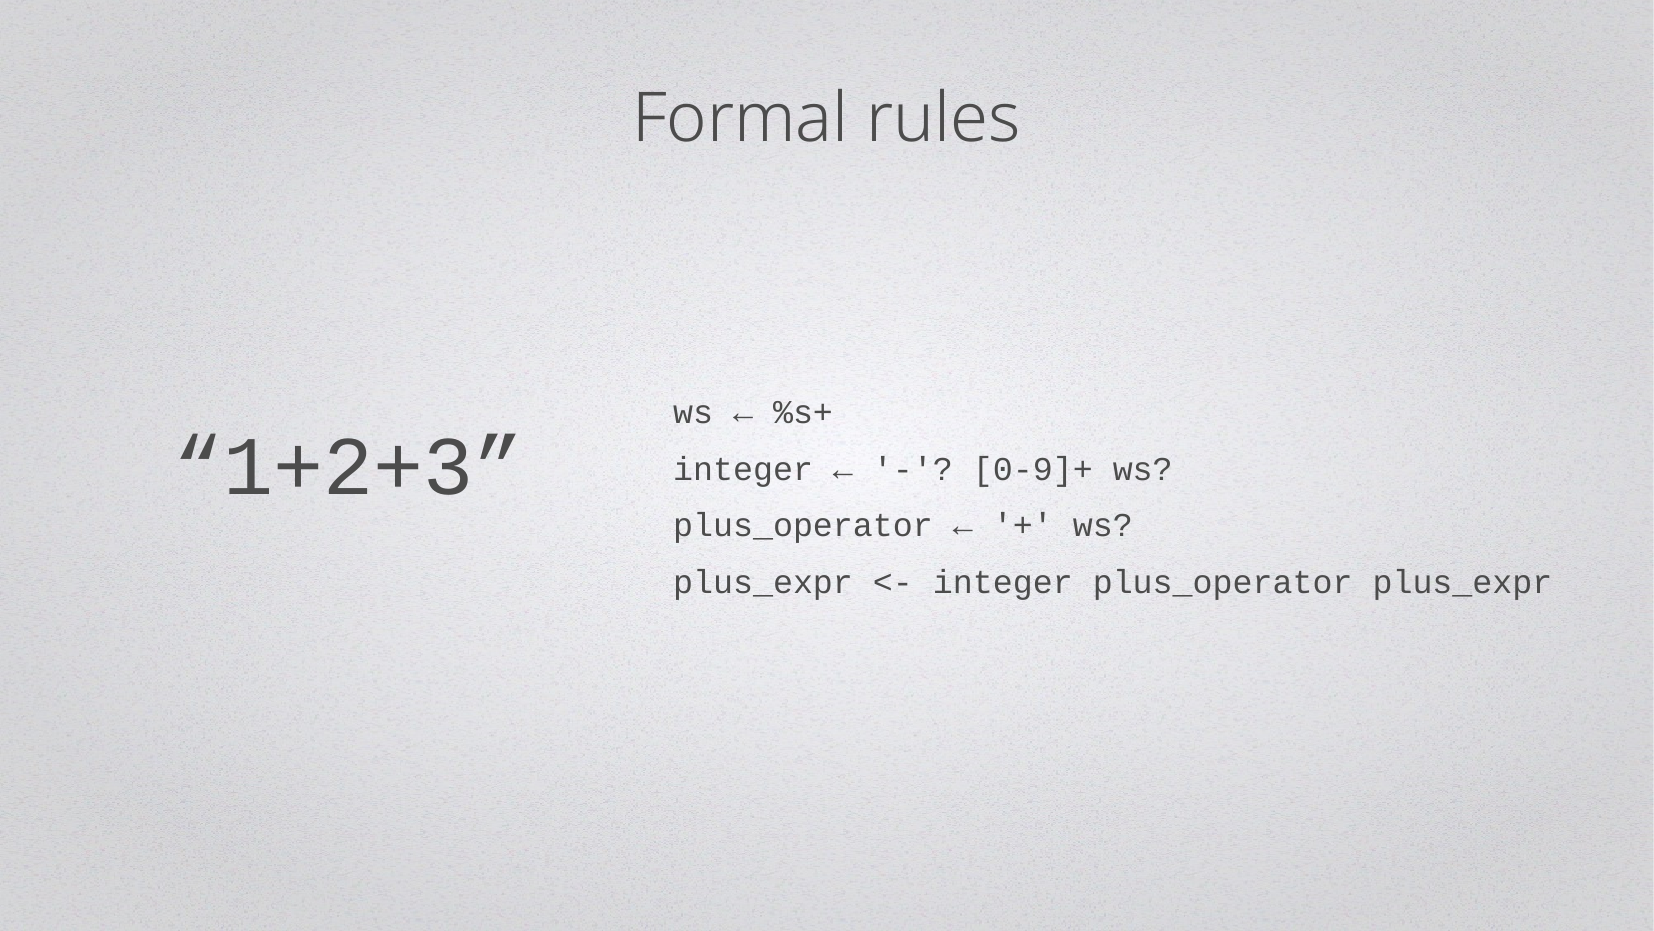

# Formal rules
ws ← %s+
integer ← '-'? [0-9]+ ws?
plus_operator ← '+' ws?
plus_expr <- integer plus_operator plus_expr
“1+2+3”